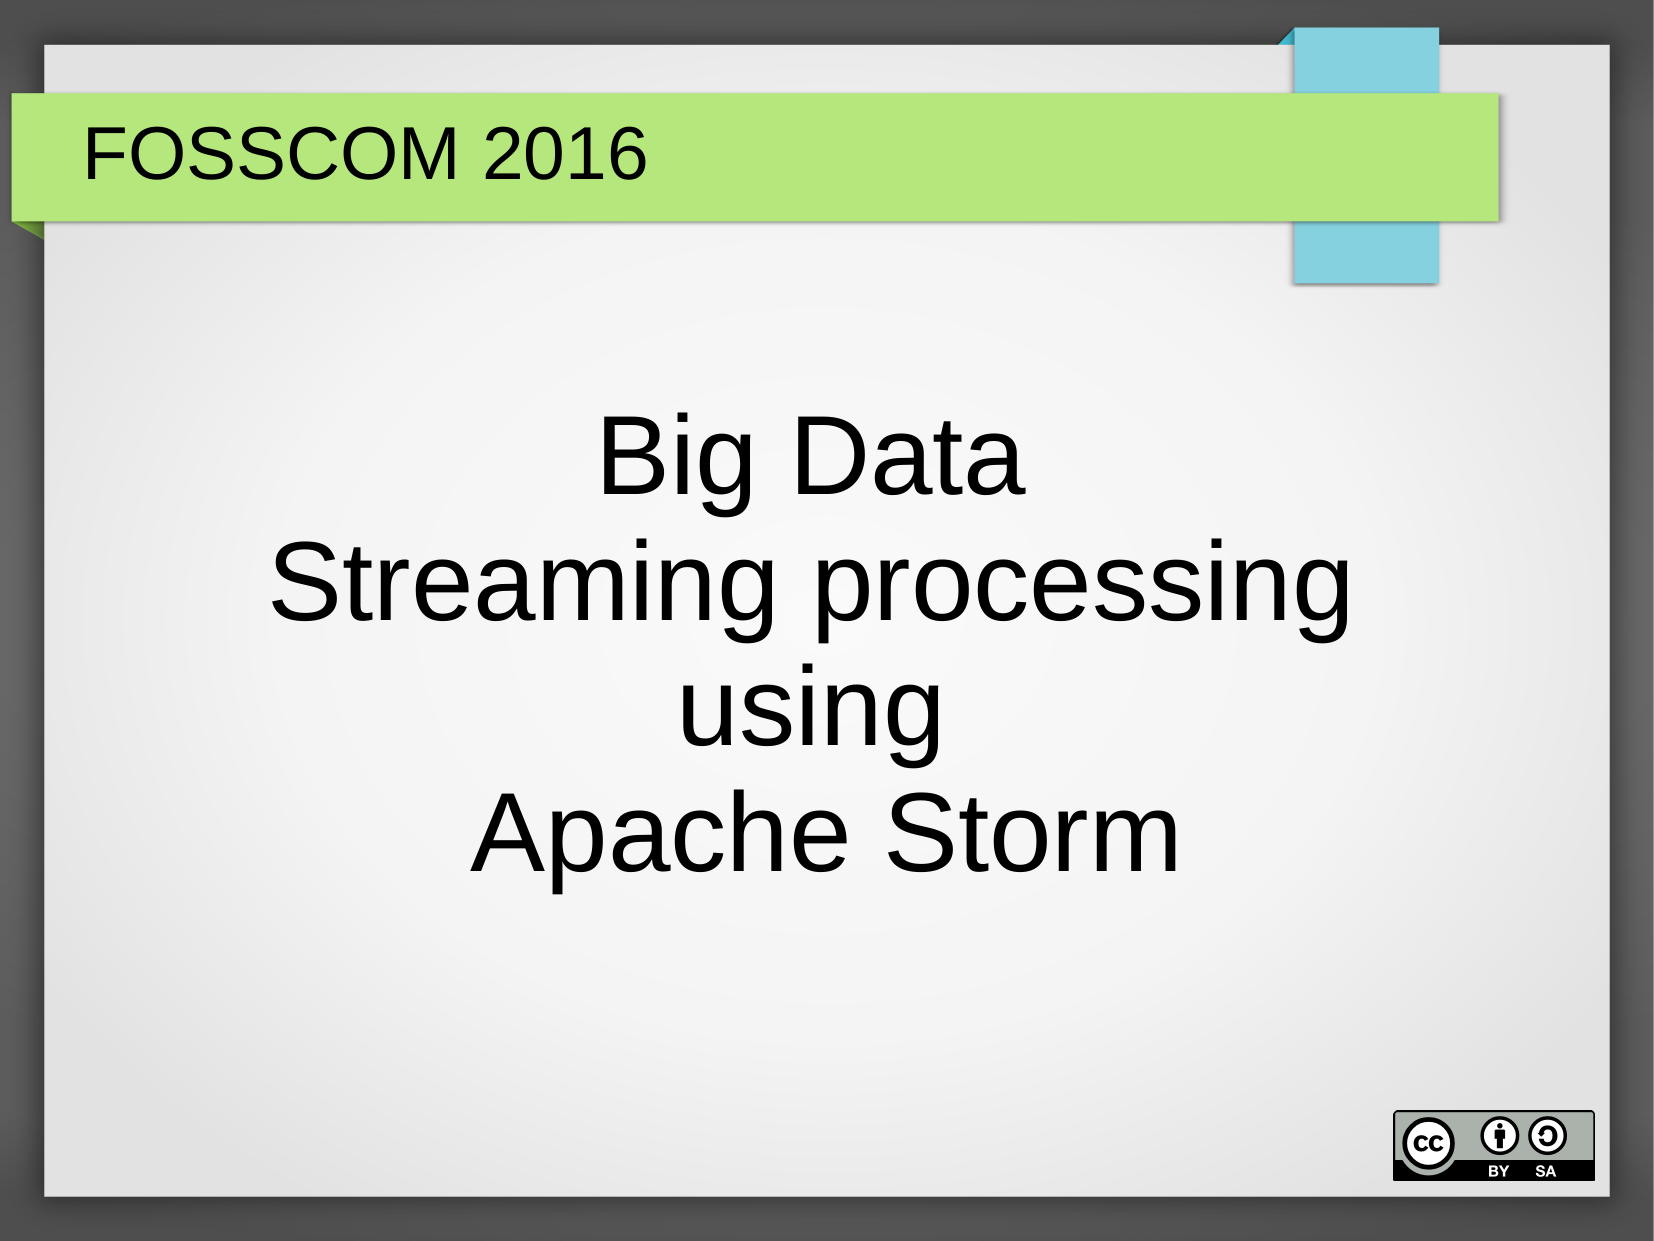

# FOSSCOM 2016
Big Data
Streaming processing
using
Apache Storm‏